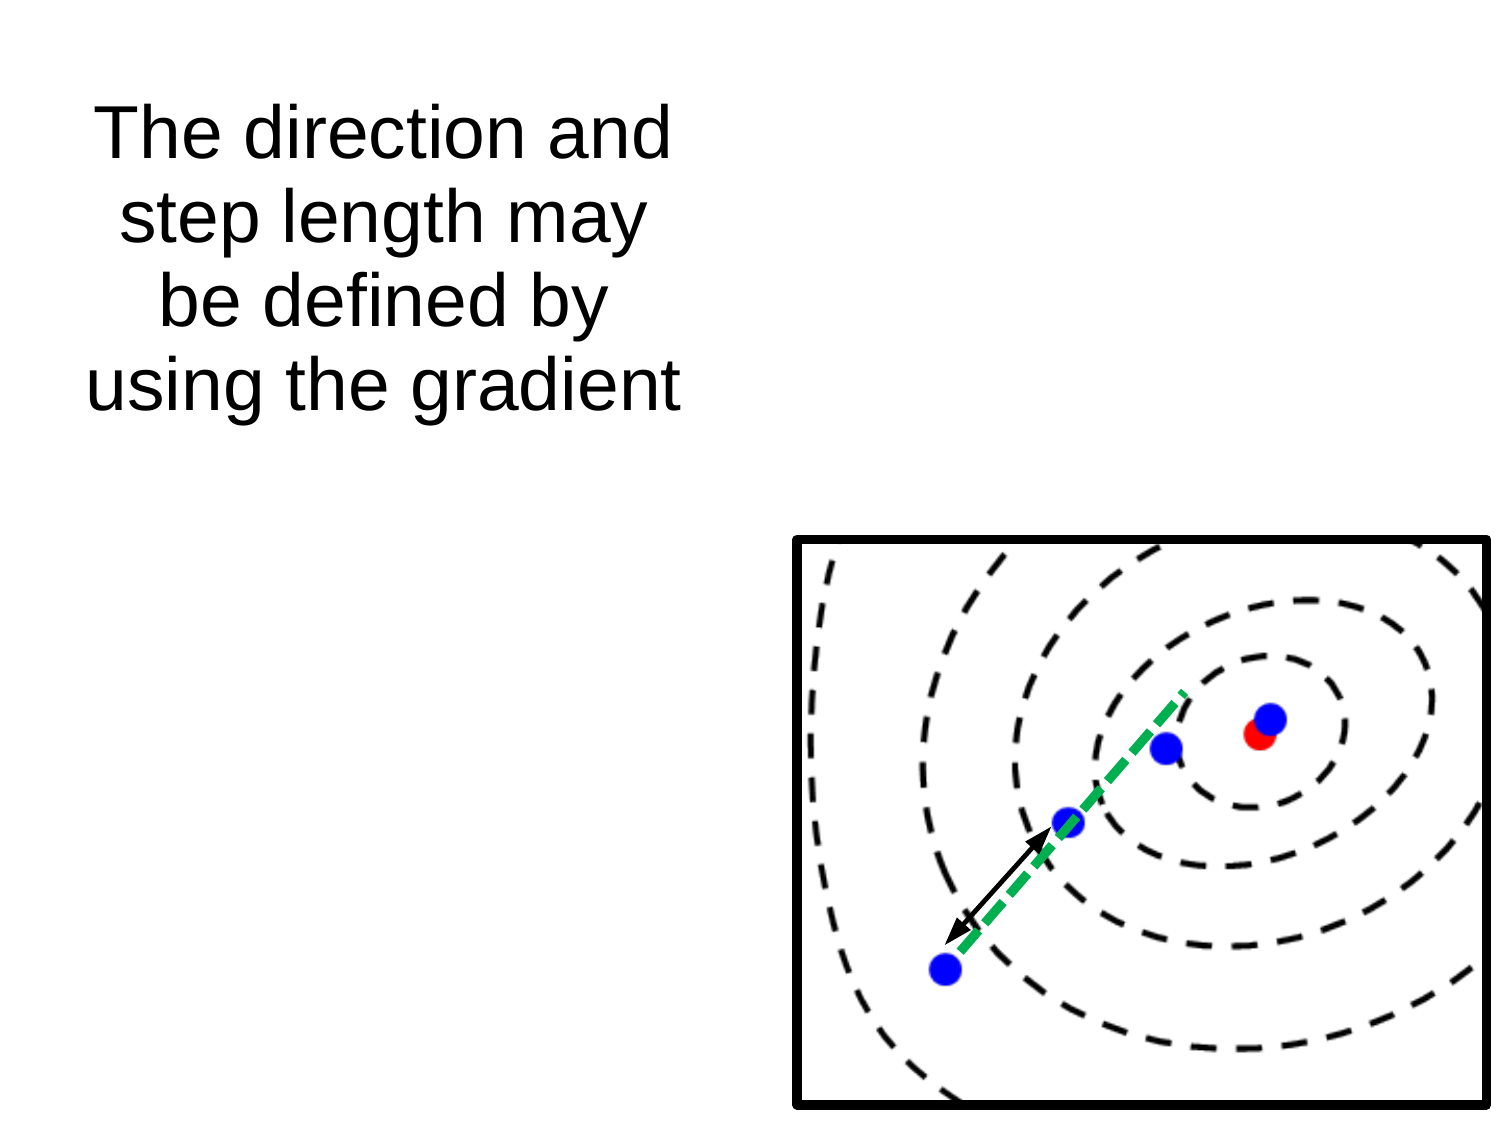

The direction and step length may be defined by using the gradient